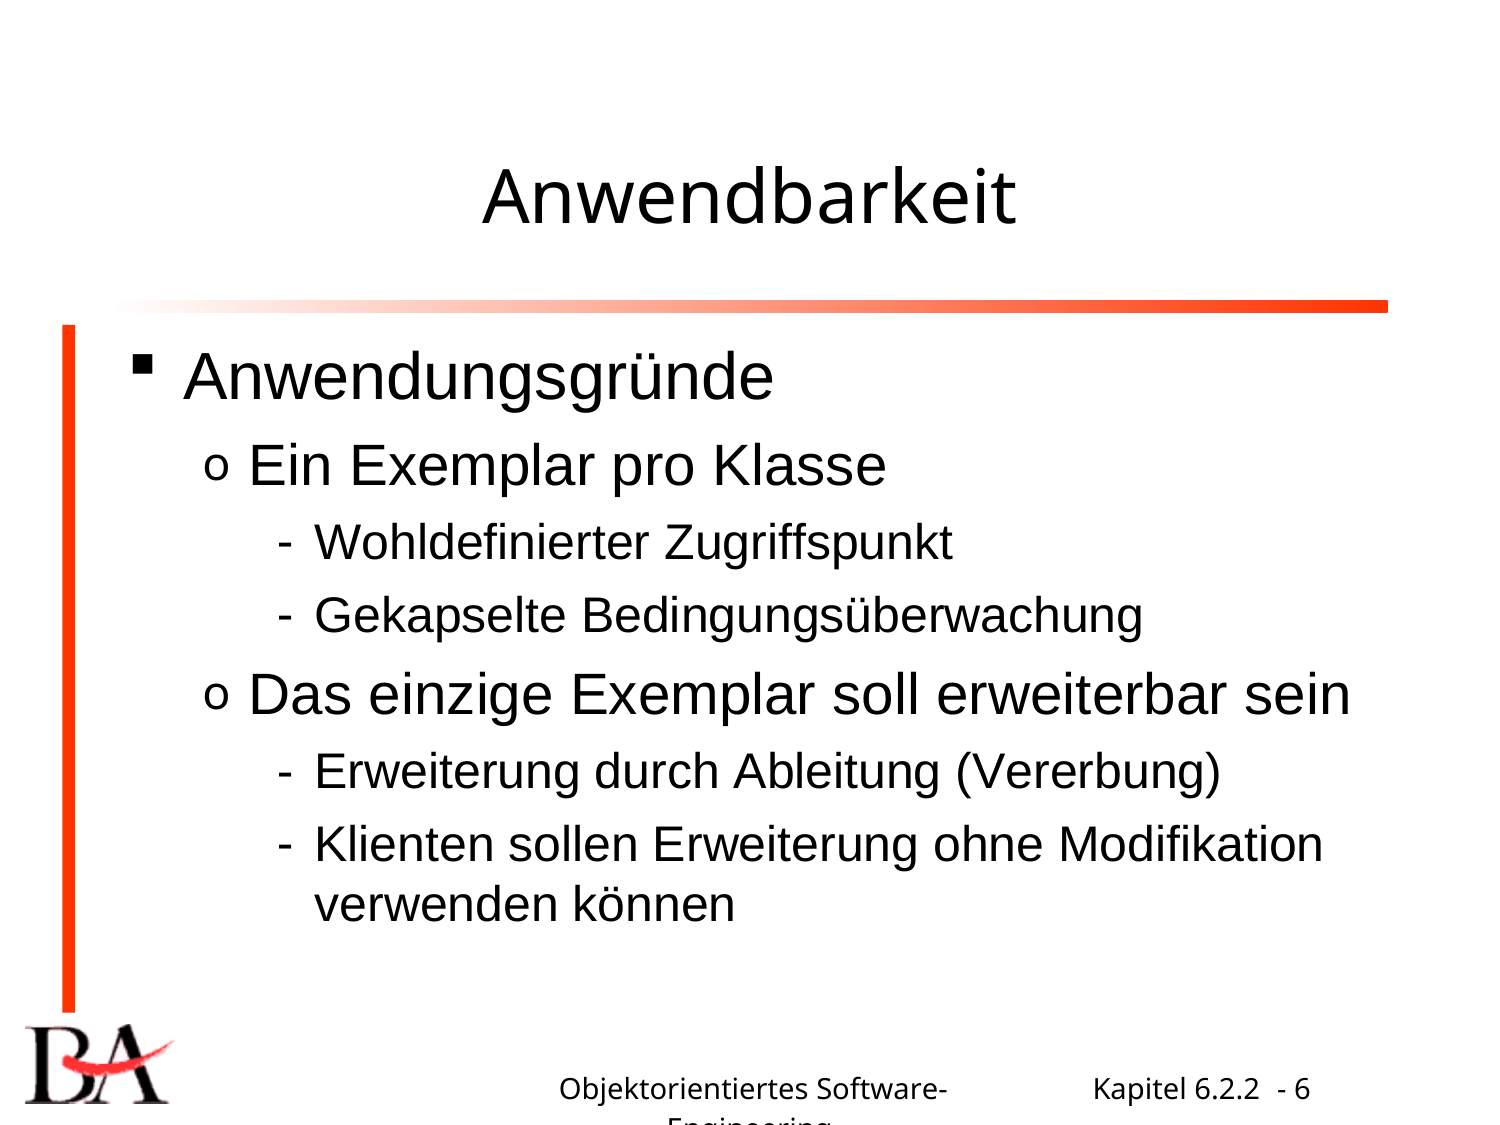

# Anwendbarkeit
Anwendungsgründe
Ein Exemplar pro Klasse
Wohldefinierter Zugriffspunkt
Gekapselte Bedingungsüberwachung
Das einzige Exemplar soll erweiterbar sein
Erweiterung durch Ableitung (Vererbung)
Klienten sollen Erweiterung ohne Modifikation verwenden können
6